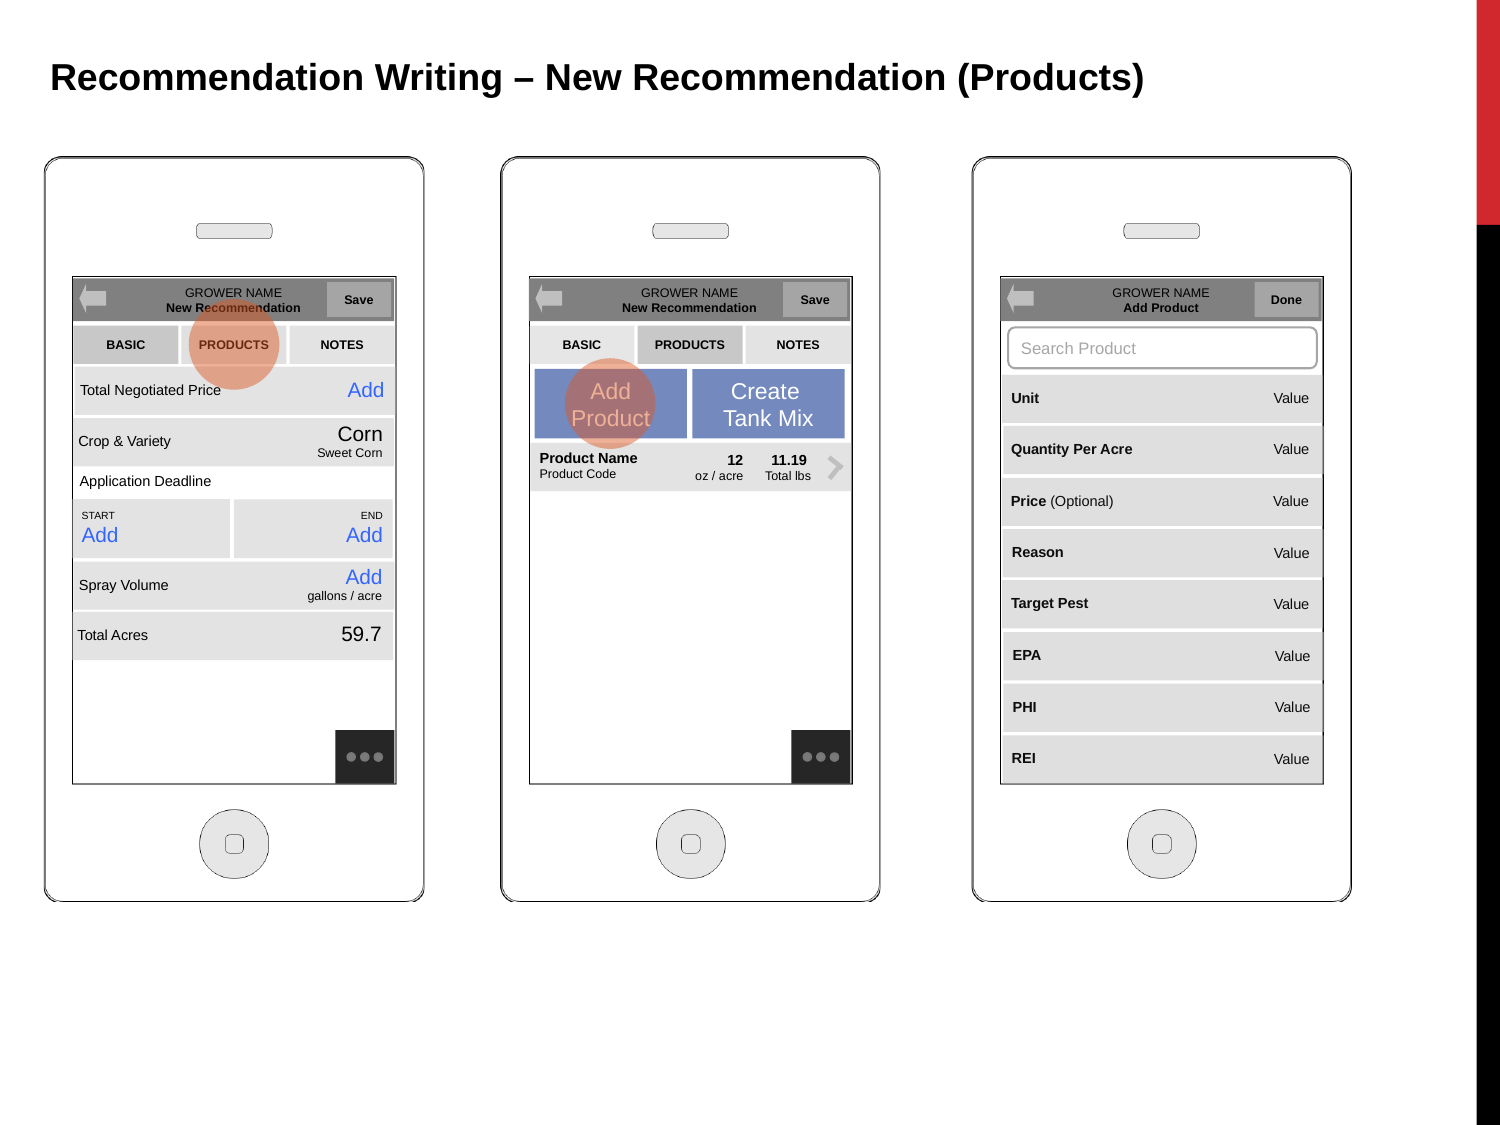

Recommendation Writing – New Recommendation (Products)
Tapping on Add Product brings the Add Product Screen.
Users can search for a product that shows a list of matching products in real time like type ahead search.
User can add details to all the fields associated to a product.
Each item brings up the associated keyboard.
GROWER NAME
New Recommendation
Save
BASIC
PRODUCTS
NOTES
Total Negotiated Price
Add
Corn
Sweet Corn
Crop & Variety
Application Deadline
START
Add
END
Add
Add
gallons / acre
Spray Volume
Total Acres
59.7
GROWER NAME
New Recommendation
Save
BASIC
PRODUCTS
NOTES
Add Product
Create
Tank Mix
Product Name
Product Code
12
oz / acre
11.19
Total lbs
GROWER NAME
Add Product
Done
Search Product
Unit
Value
Quantity Per Acre
Value
Price (Optional)
Value
Reason
Value
Target Pest
Value
EPA
Value
PHI
Value
REI
Value